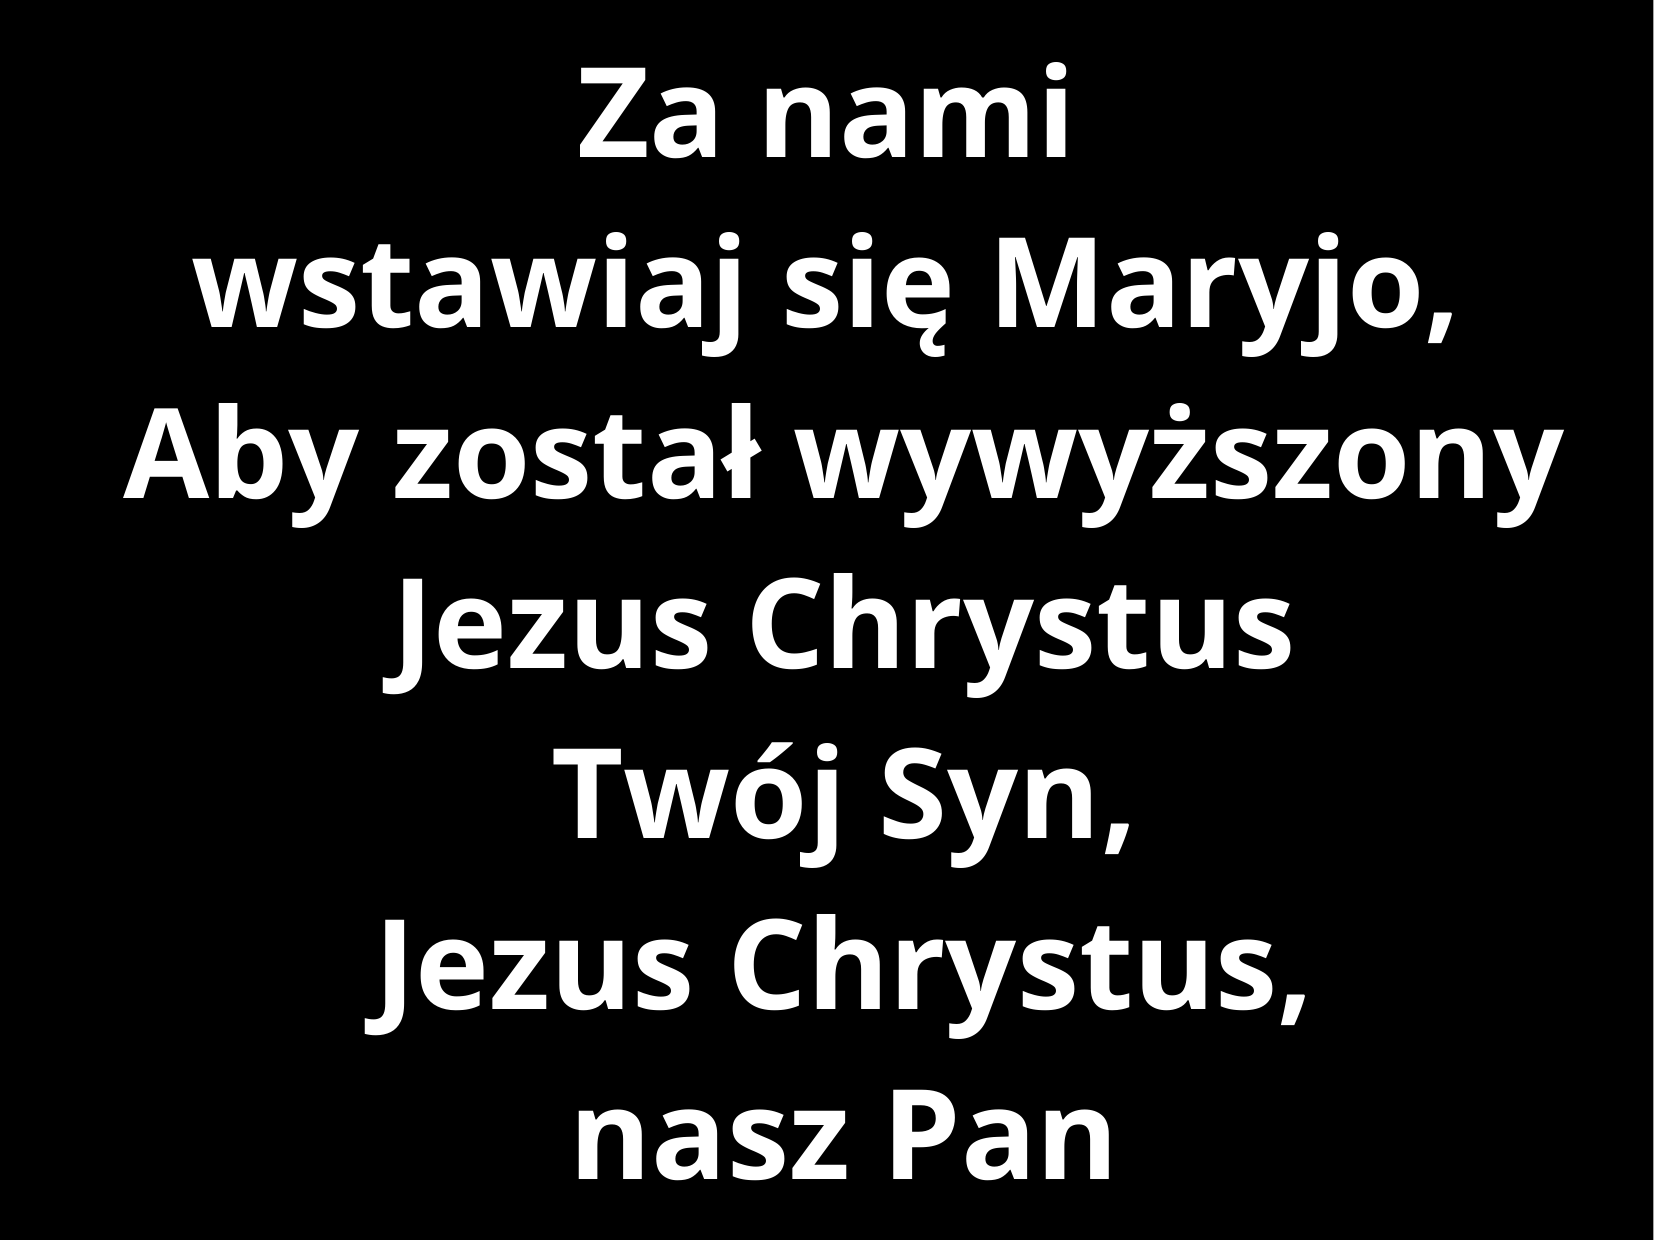

# Za nami
wstawiaj się Maryjo,
Aby został wywyższony
Jezus Chrystus
Twój Syn,
Jezus Chrystus,
nasz Pan